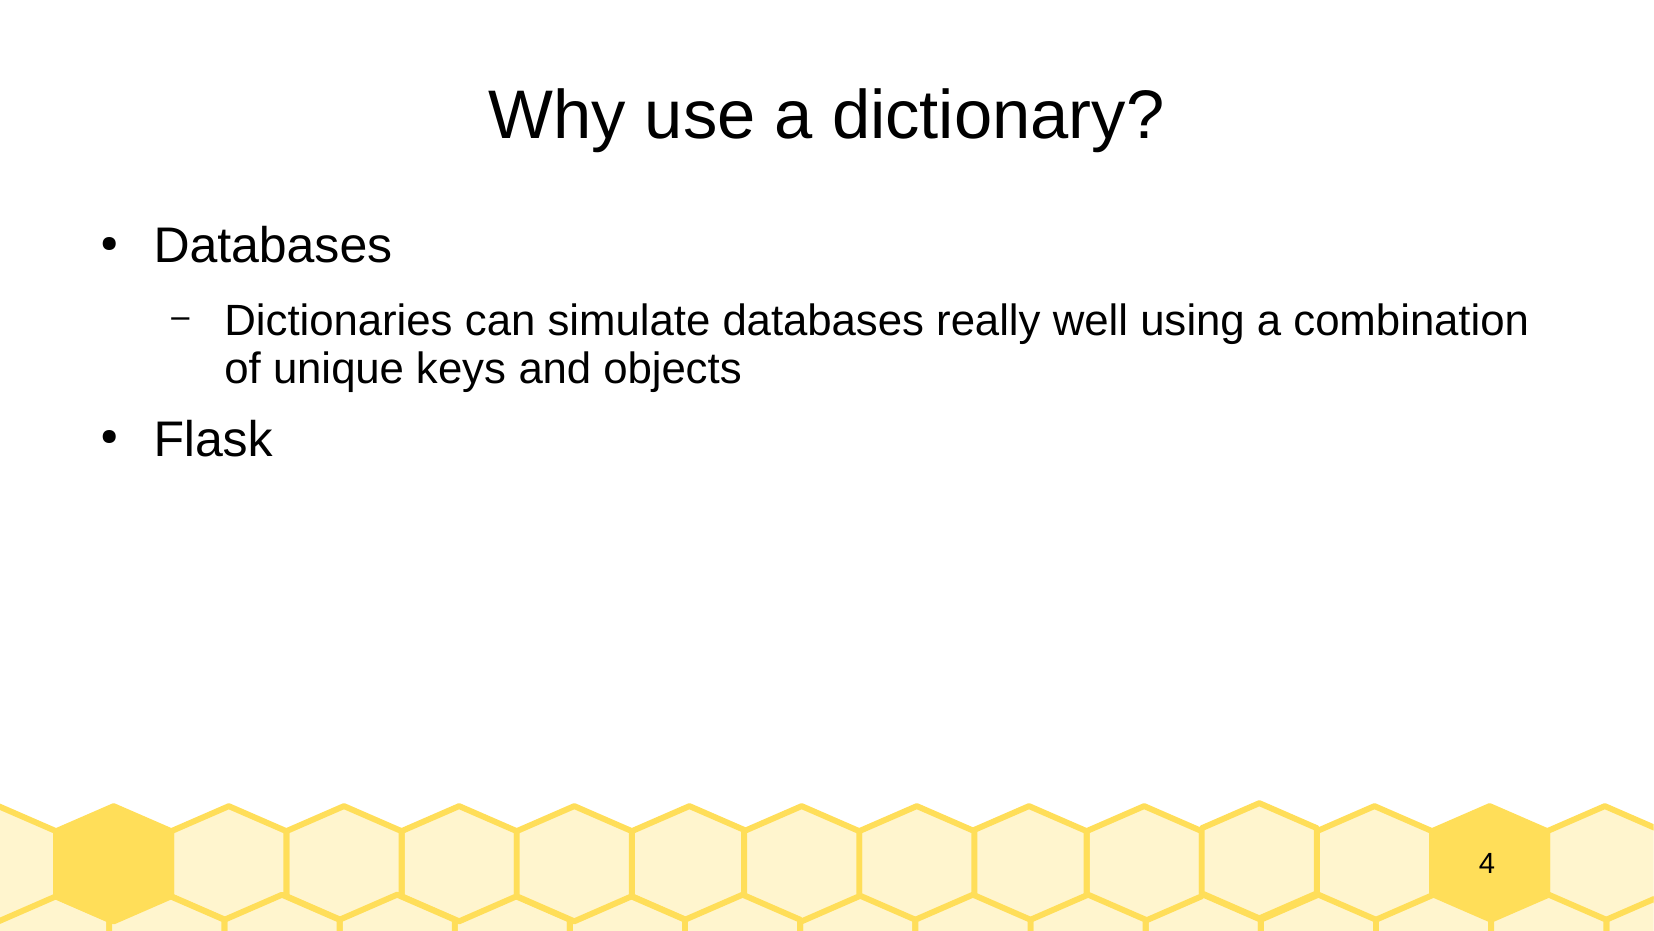

# Why use a dictionary?
Databases
Dictionaries can simulate databases really well using a combination of unique keys and objects
Flask